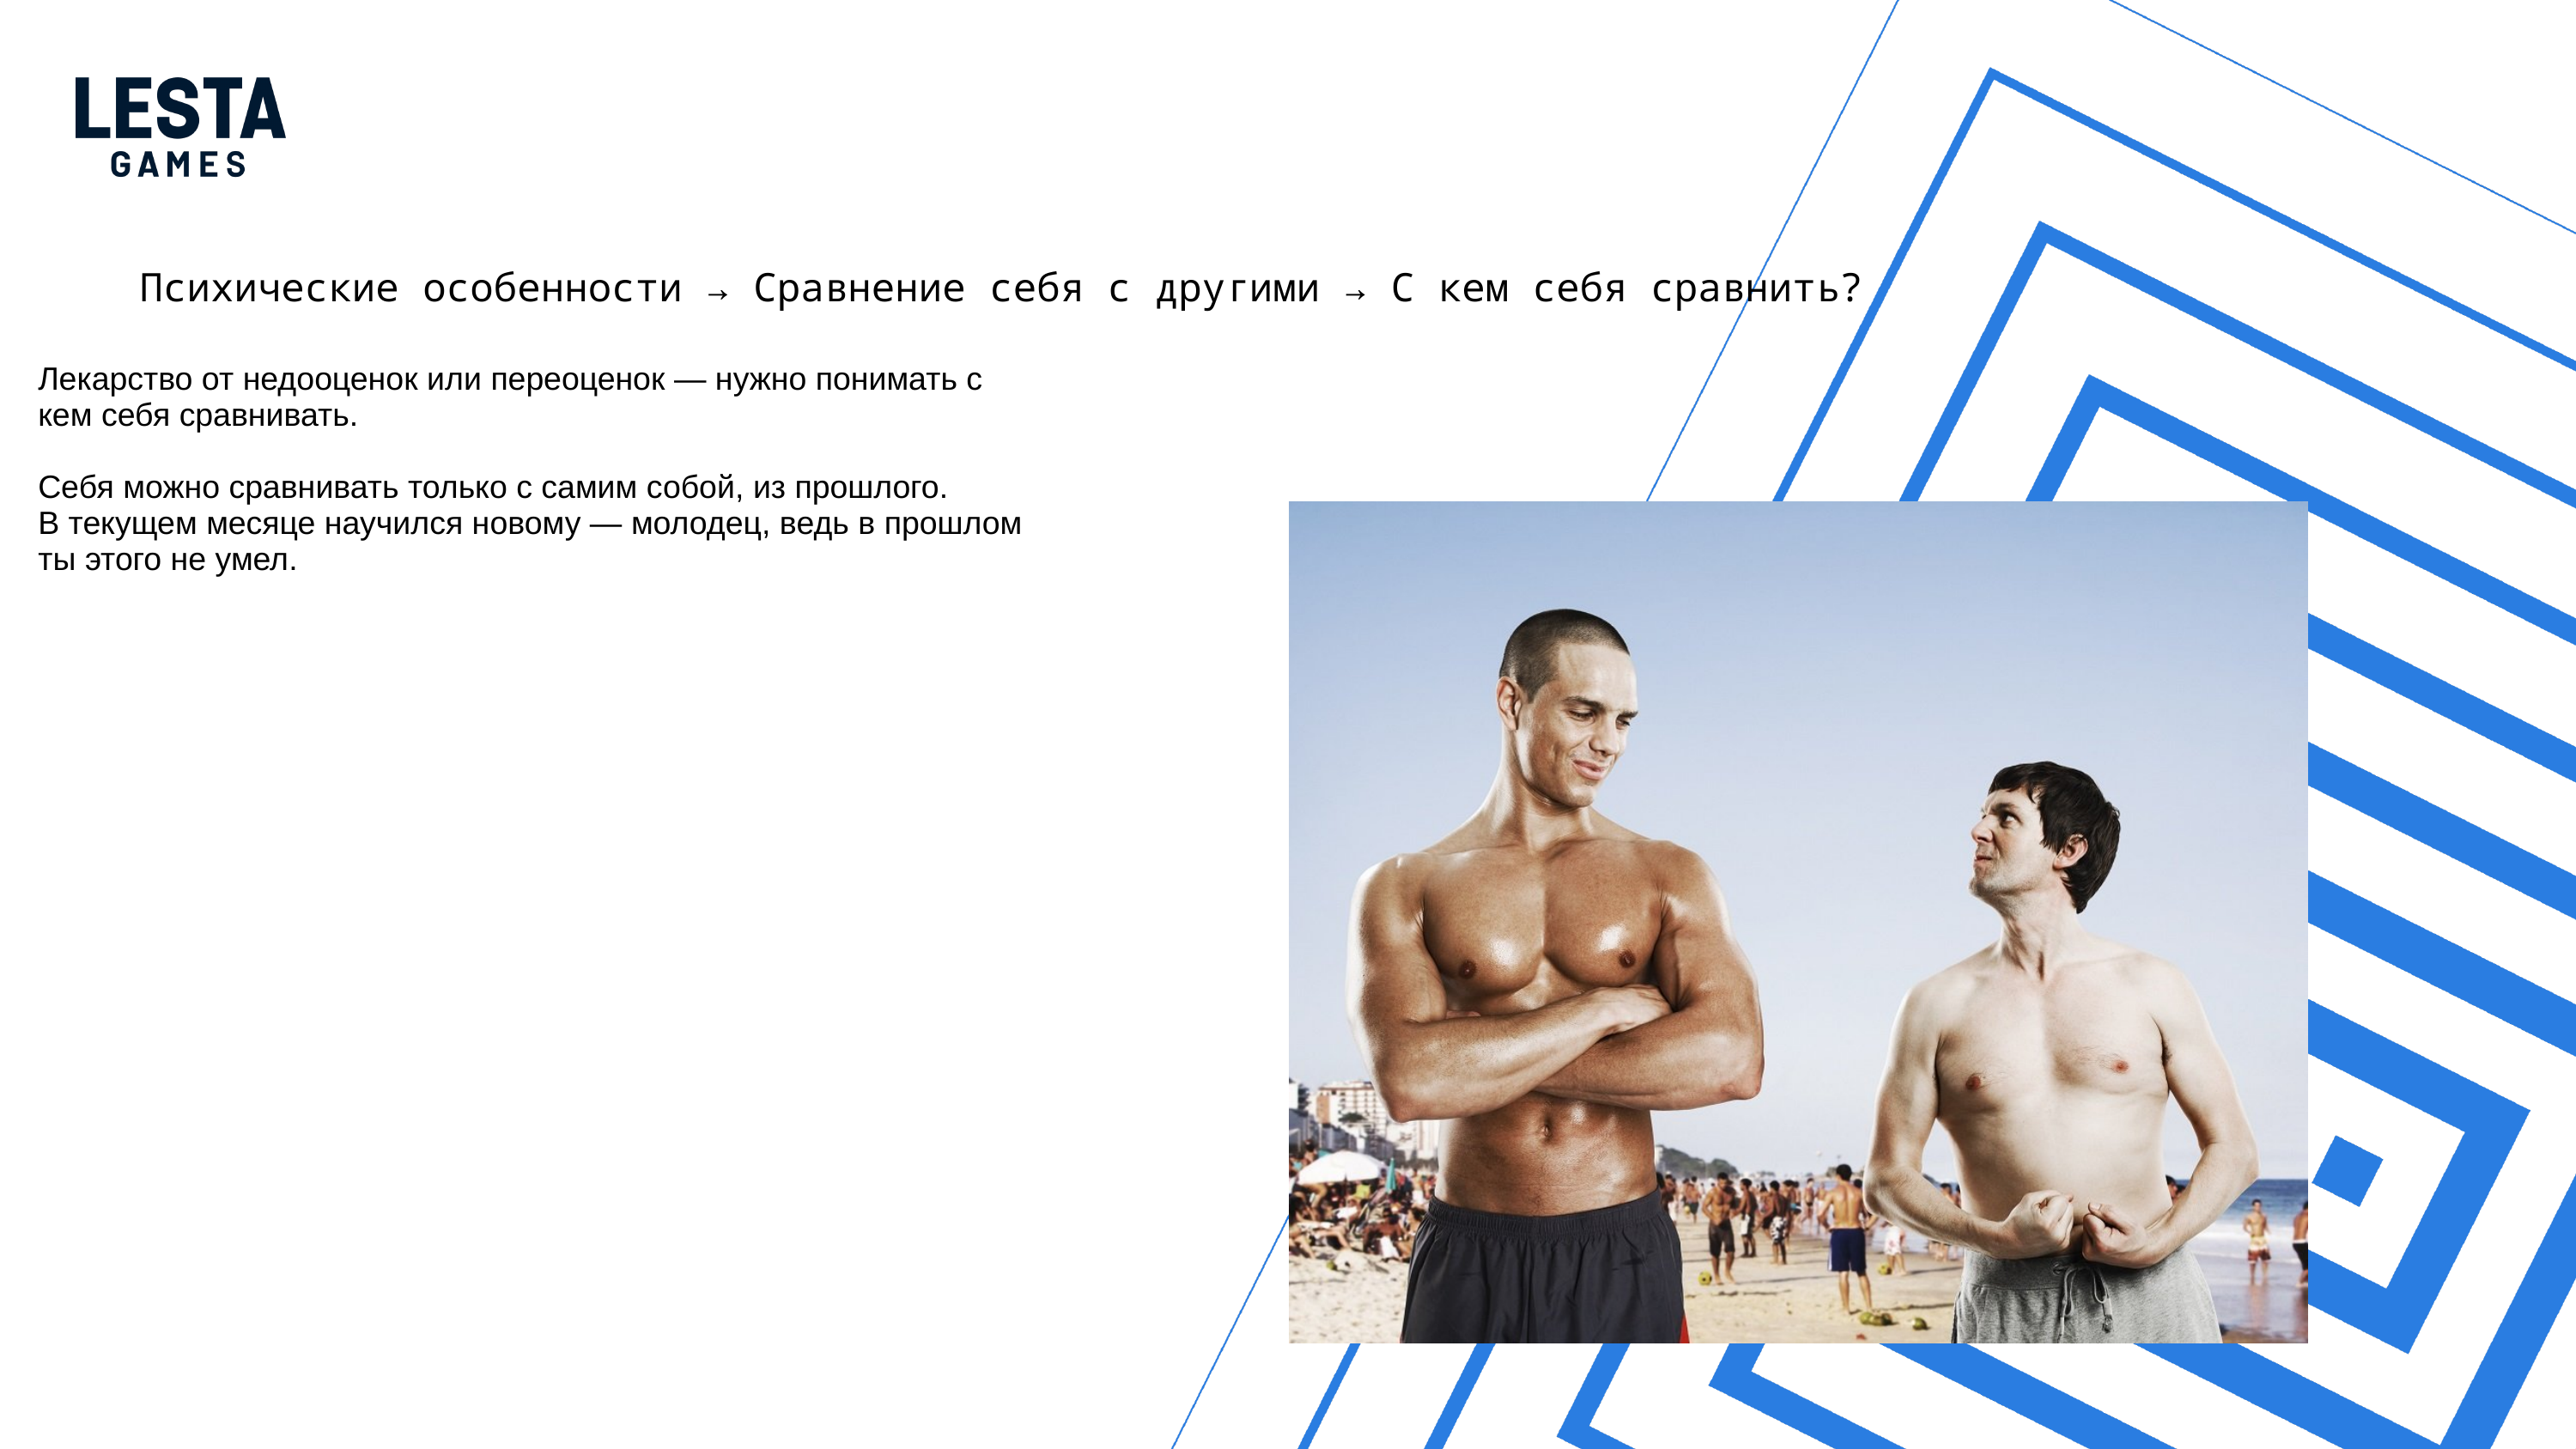

Психические особенности → Сравнение себя с другими → С кем себя сравнить?
Лекарство от недооценок или переоценок — нужно понимать с кем себя сравнивать.
Себя можно сравнивать только с самим собой, из прошлого.
В текущем месяце научился новому — молодец, ведь в прошлом ты этого не умел.